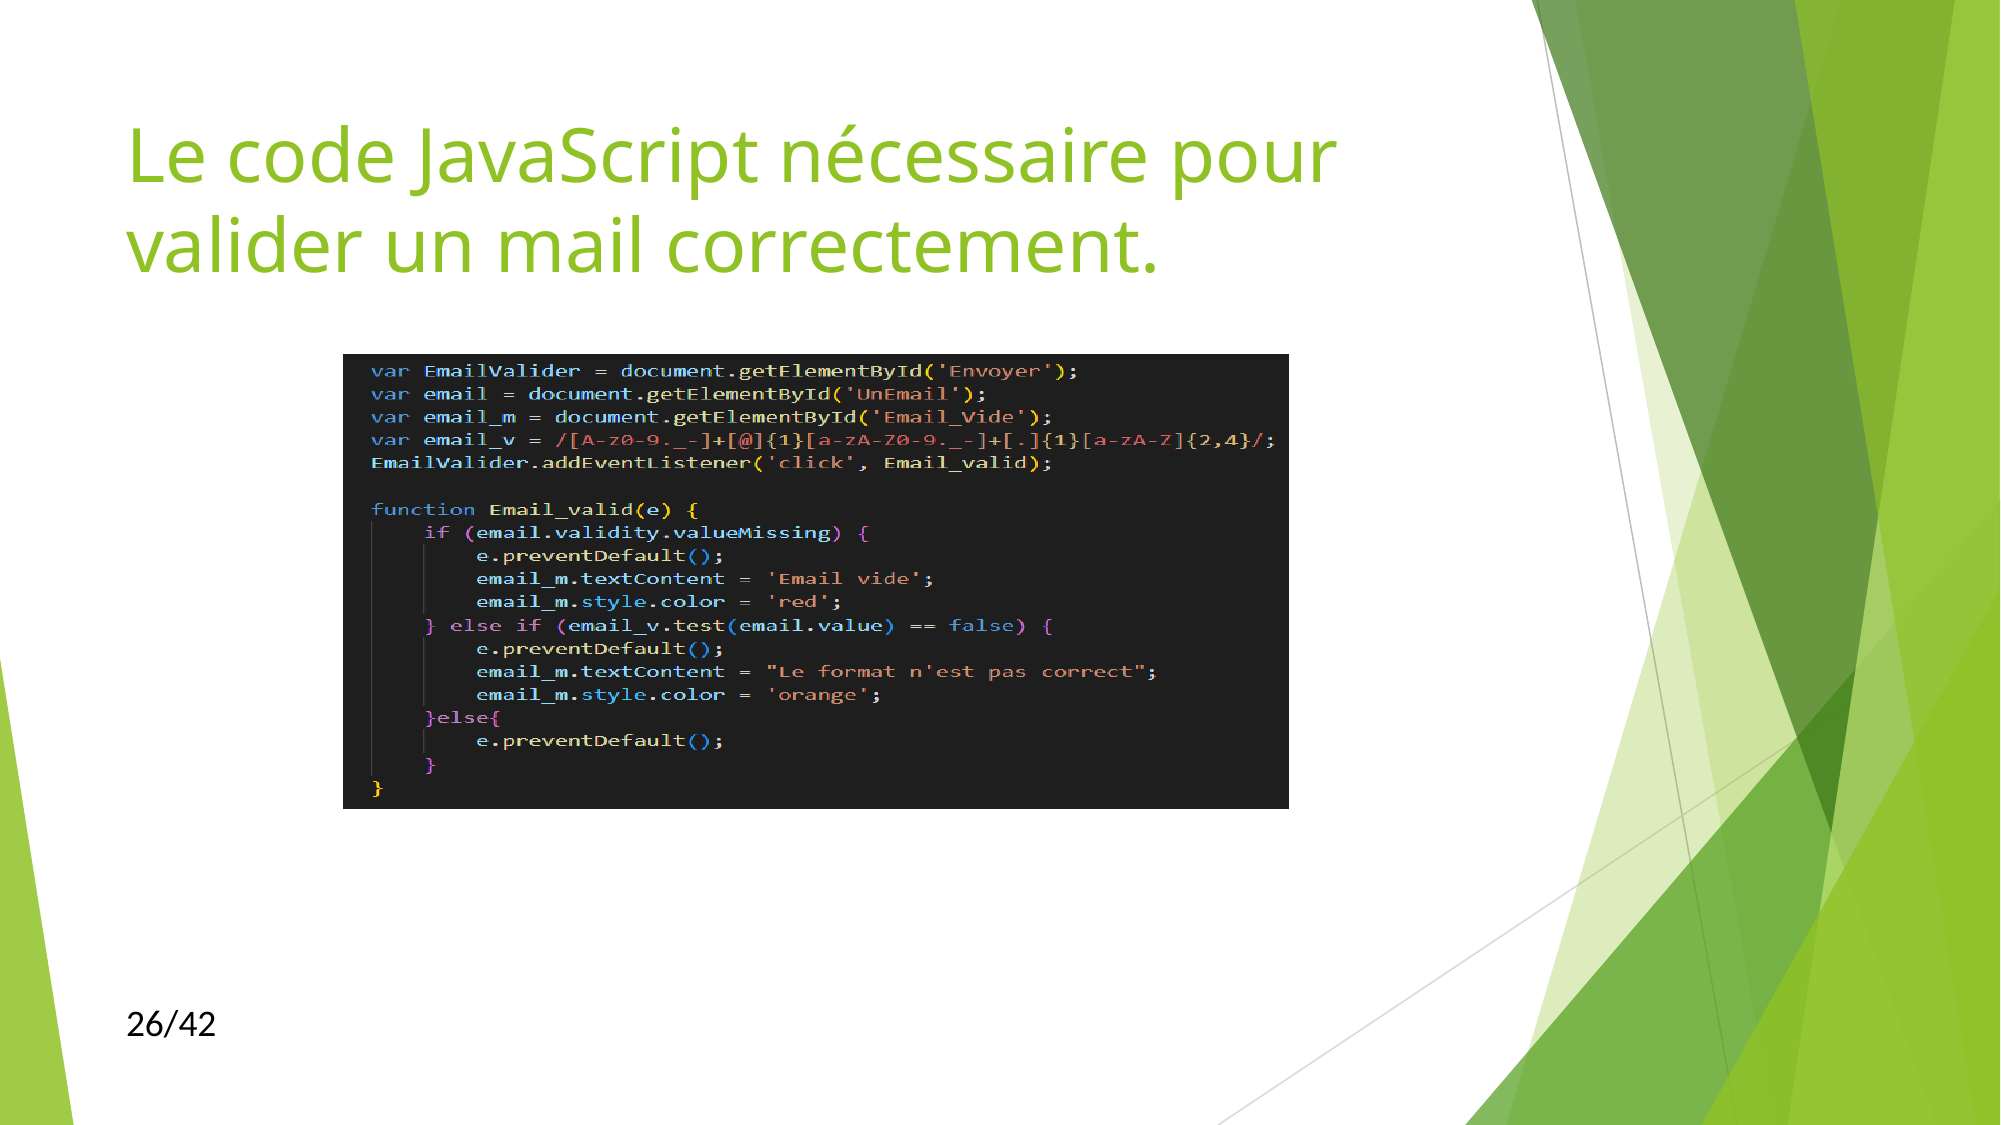

# Le code JavaScript nécessaire pour valider un mail correctement.
26/42